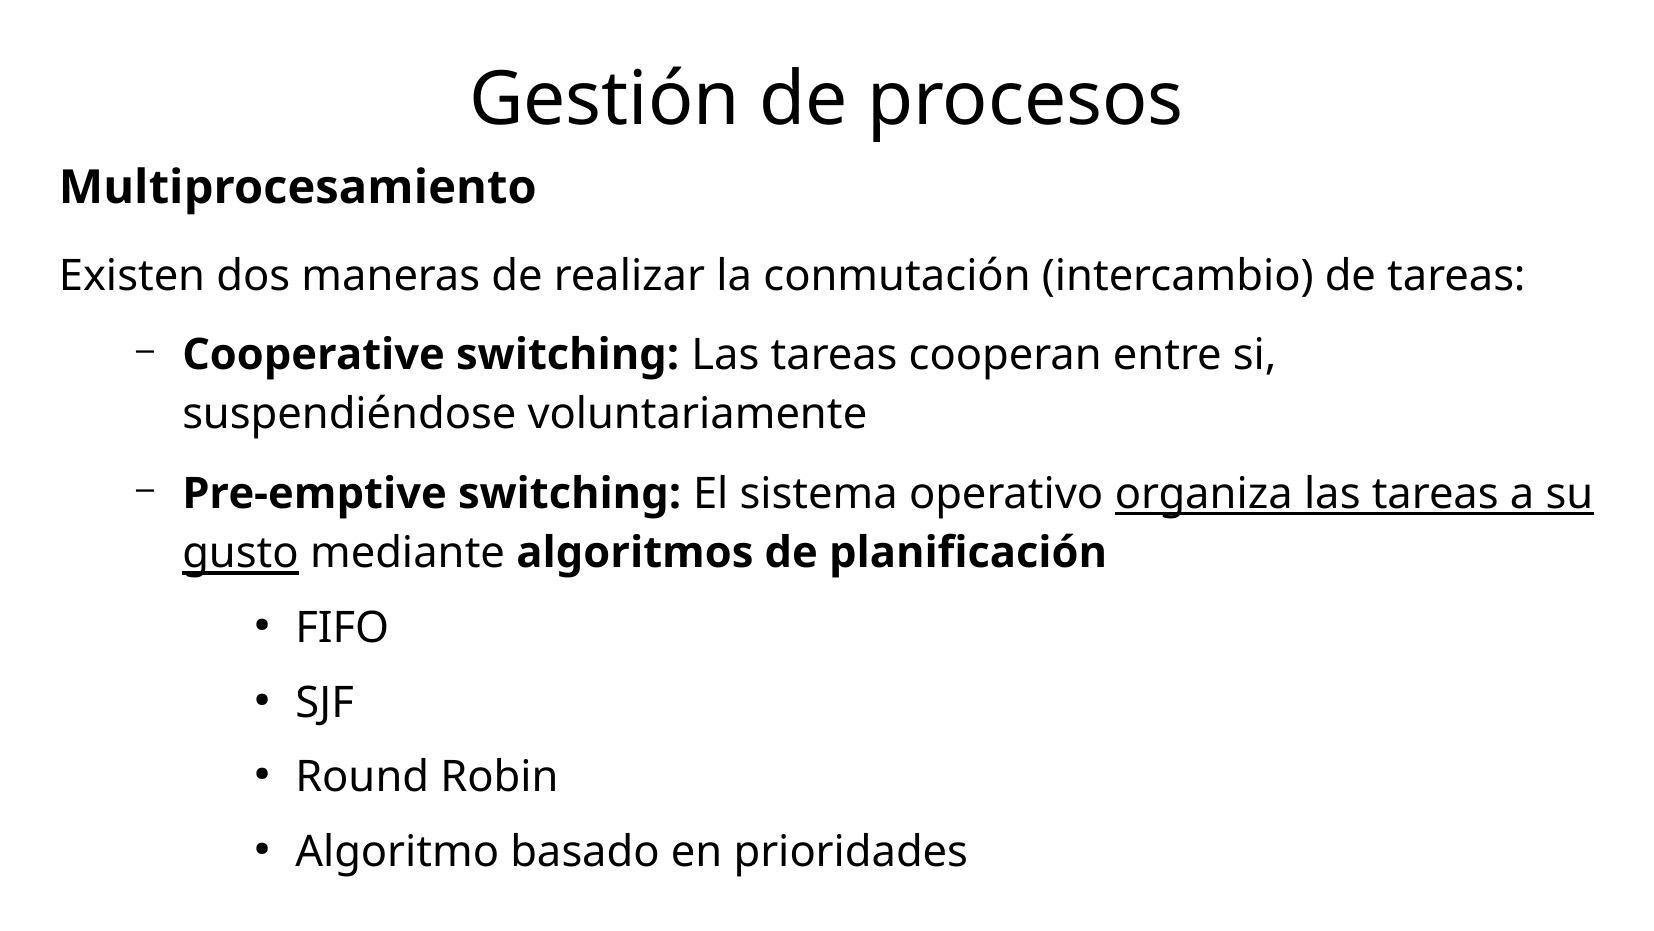

# Gestión de procesos
Multiprocesamiento
Existen dos maneras de realizar la conmutación (intercambio) de tareas:
Cooperative switching: Las tareas cooperan entre si, suspendiéndose voluntariamente
Pre-emptive switching: El sistema operativo organiza las tareas a su gusto mediante algoritmos de planificación
FIFO
SJF
Round Robin
Algoritmo basado en prioridades